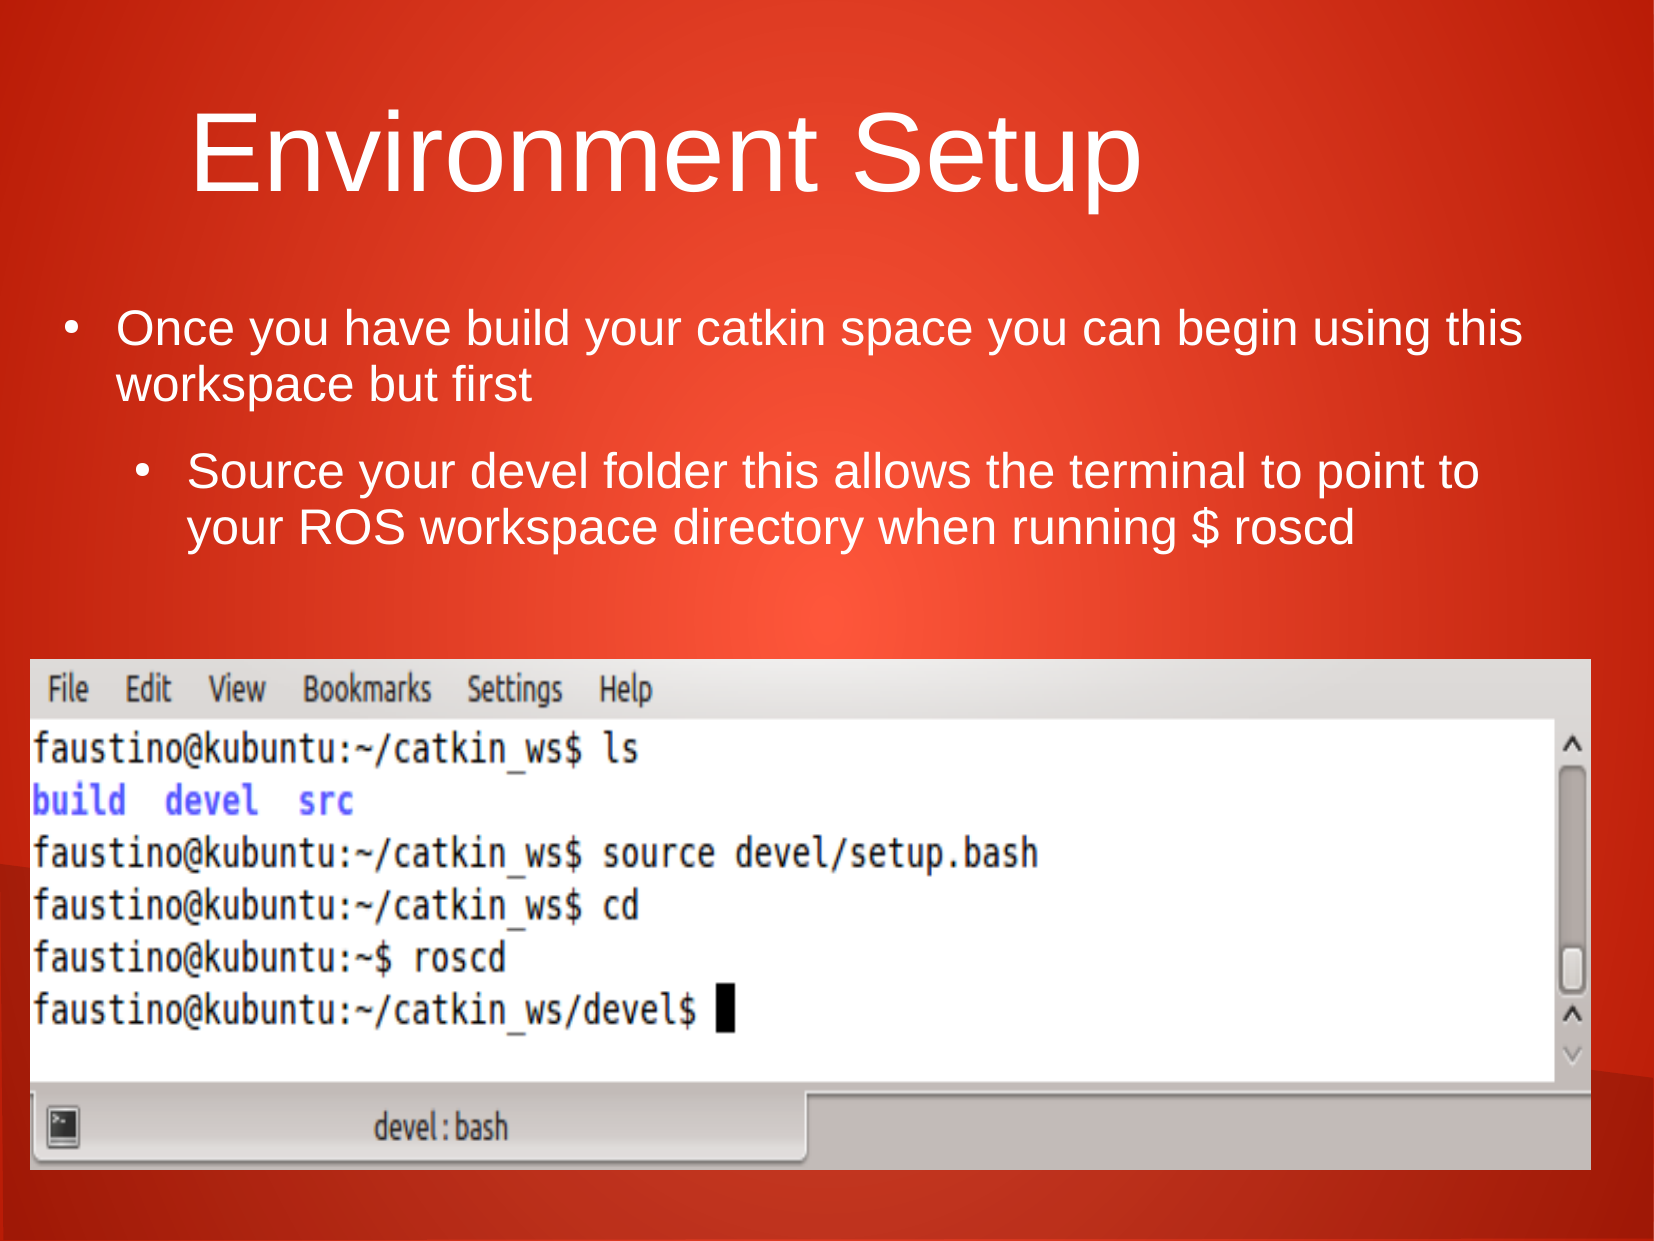

# Environment Setup
Once you have build your catkin space you can begin using this workspace but first
Source your devel folder this allows the terminal to point to your ROS workspace directory when running $ roscd